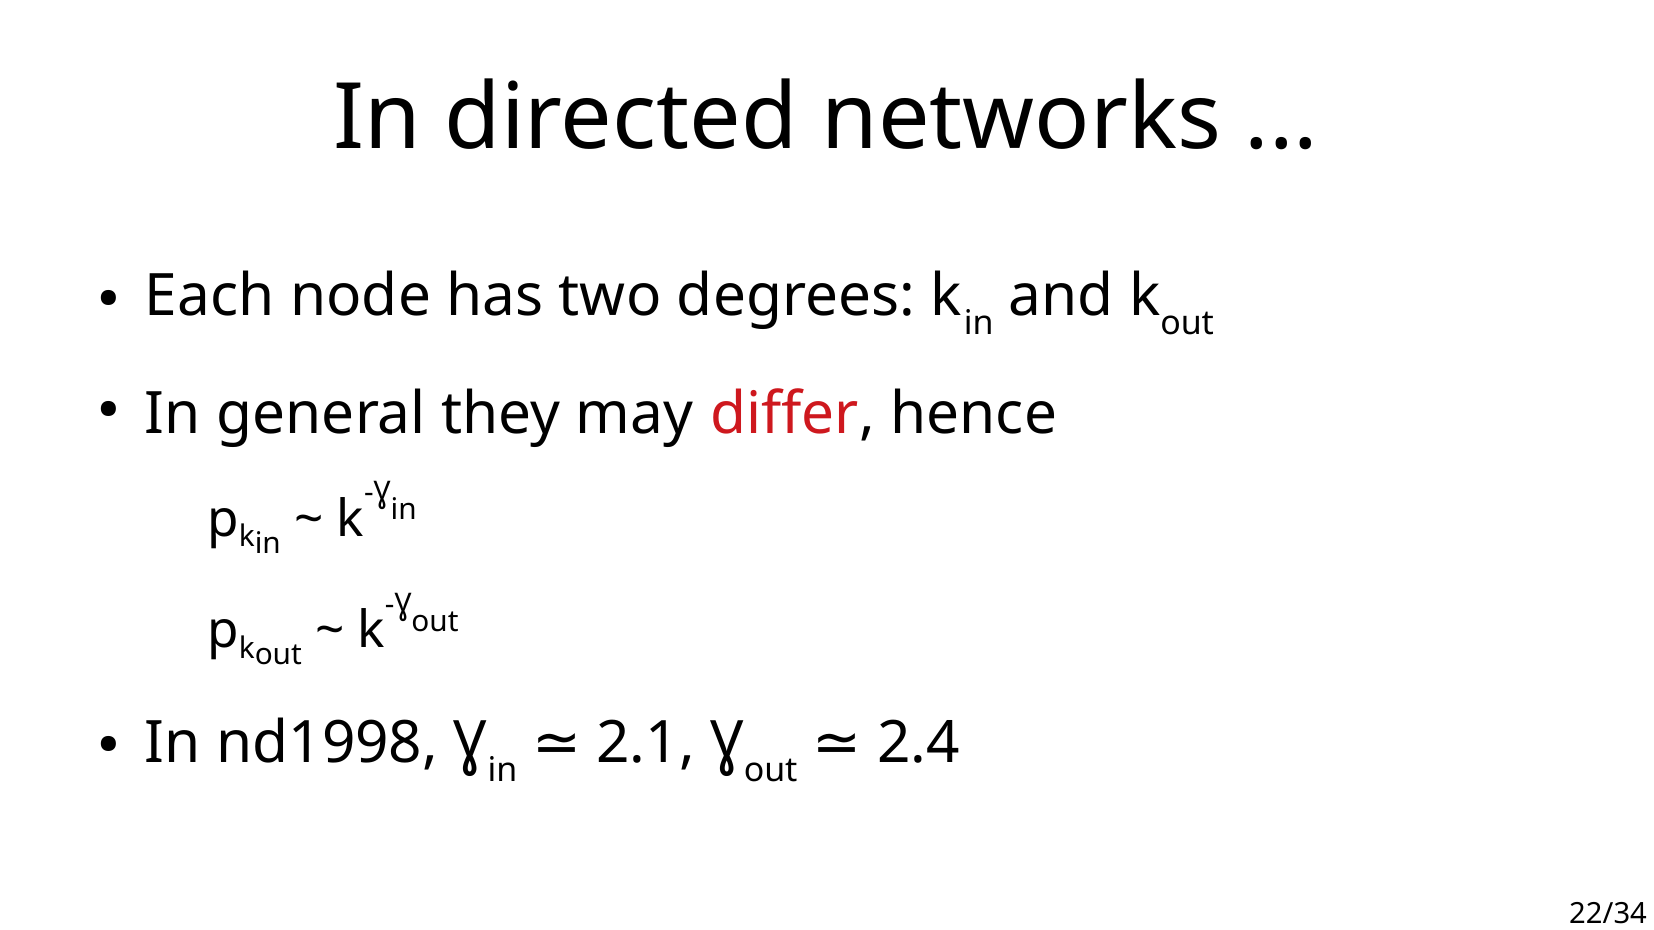

# In directed networks ...
Each node has two degrees: kin and kout
In general they may differ, hence
pkin ~ k-Ɣin
pkout ~ k-Ɣout
In nd1998, Ɣin ≃ 2.1, Ɣout ≃ 2.4
22